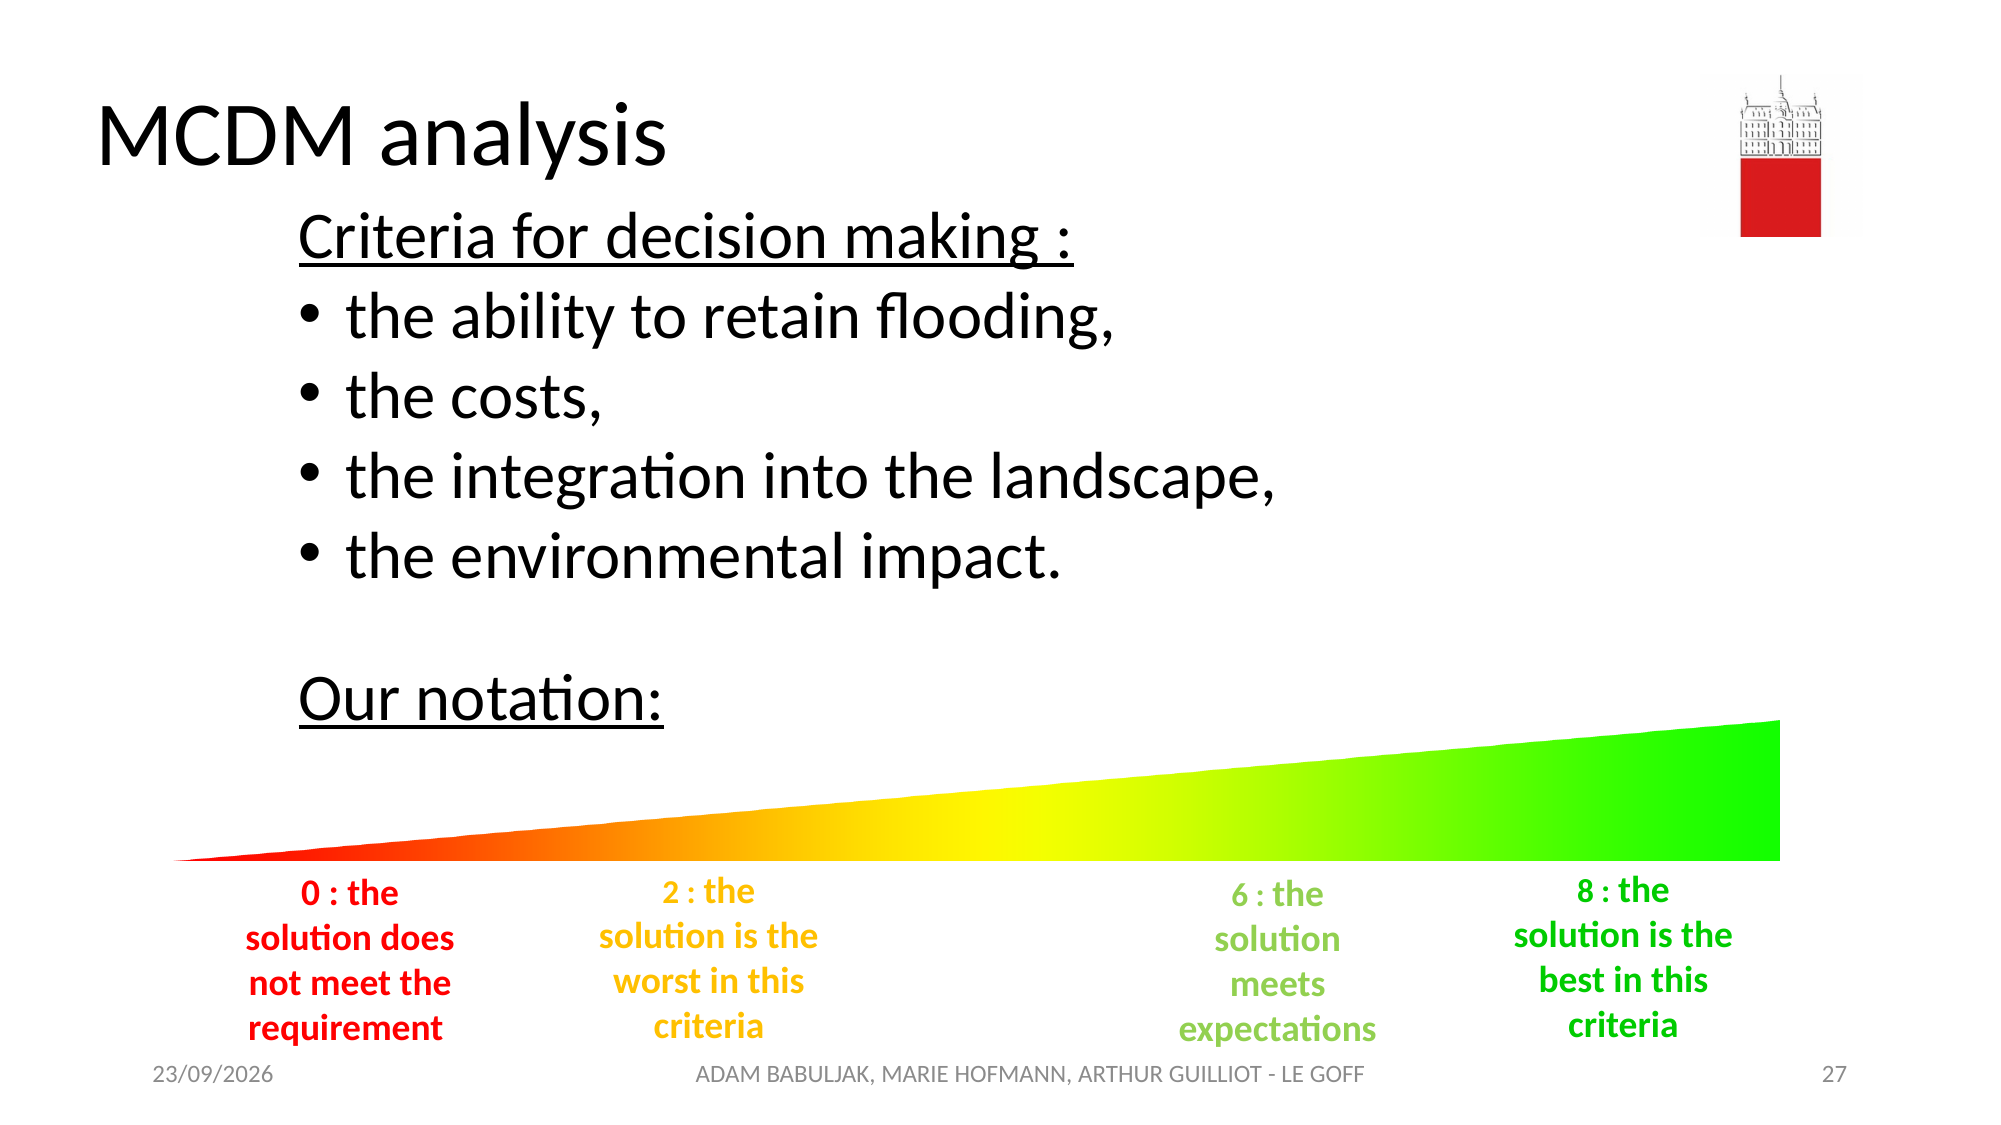

MCDM analysis
Criteria for decision making :
the ability to retain flooding,
the costs,
the integration into the landscape,
the environmental impact.
Our notation:
8 : the solution is the best in this criteria
2 : the solution is the worst in this criteria
0 : the solution does not meet the requirement
6 : the solution meets expectations
ADAM BABULJAK, MARIE HOFMANN, ARTHUR GUILLIOT - LE GOFF